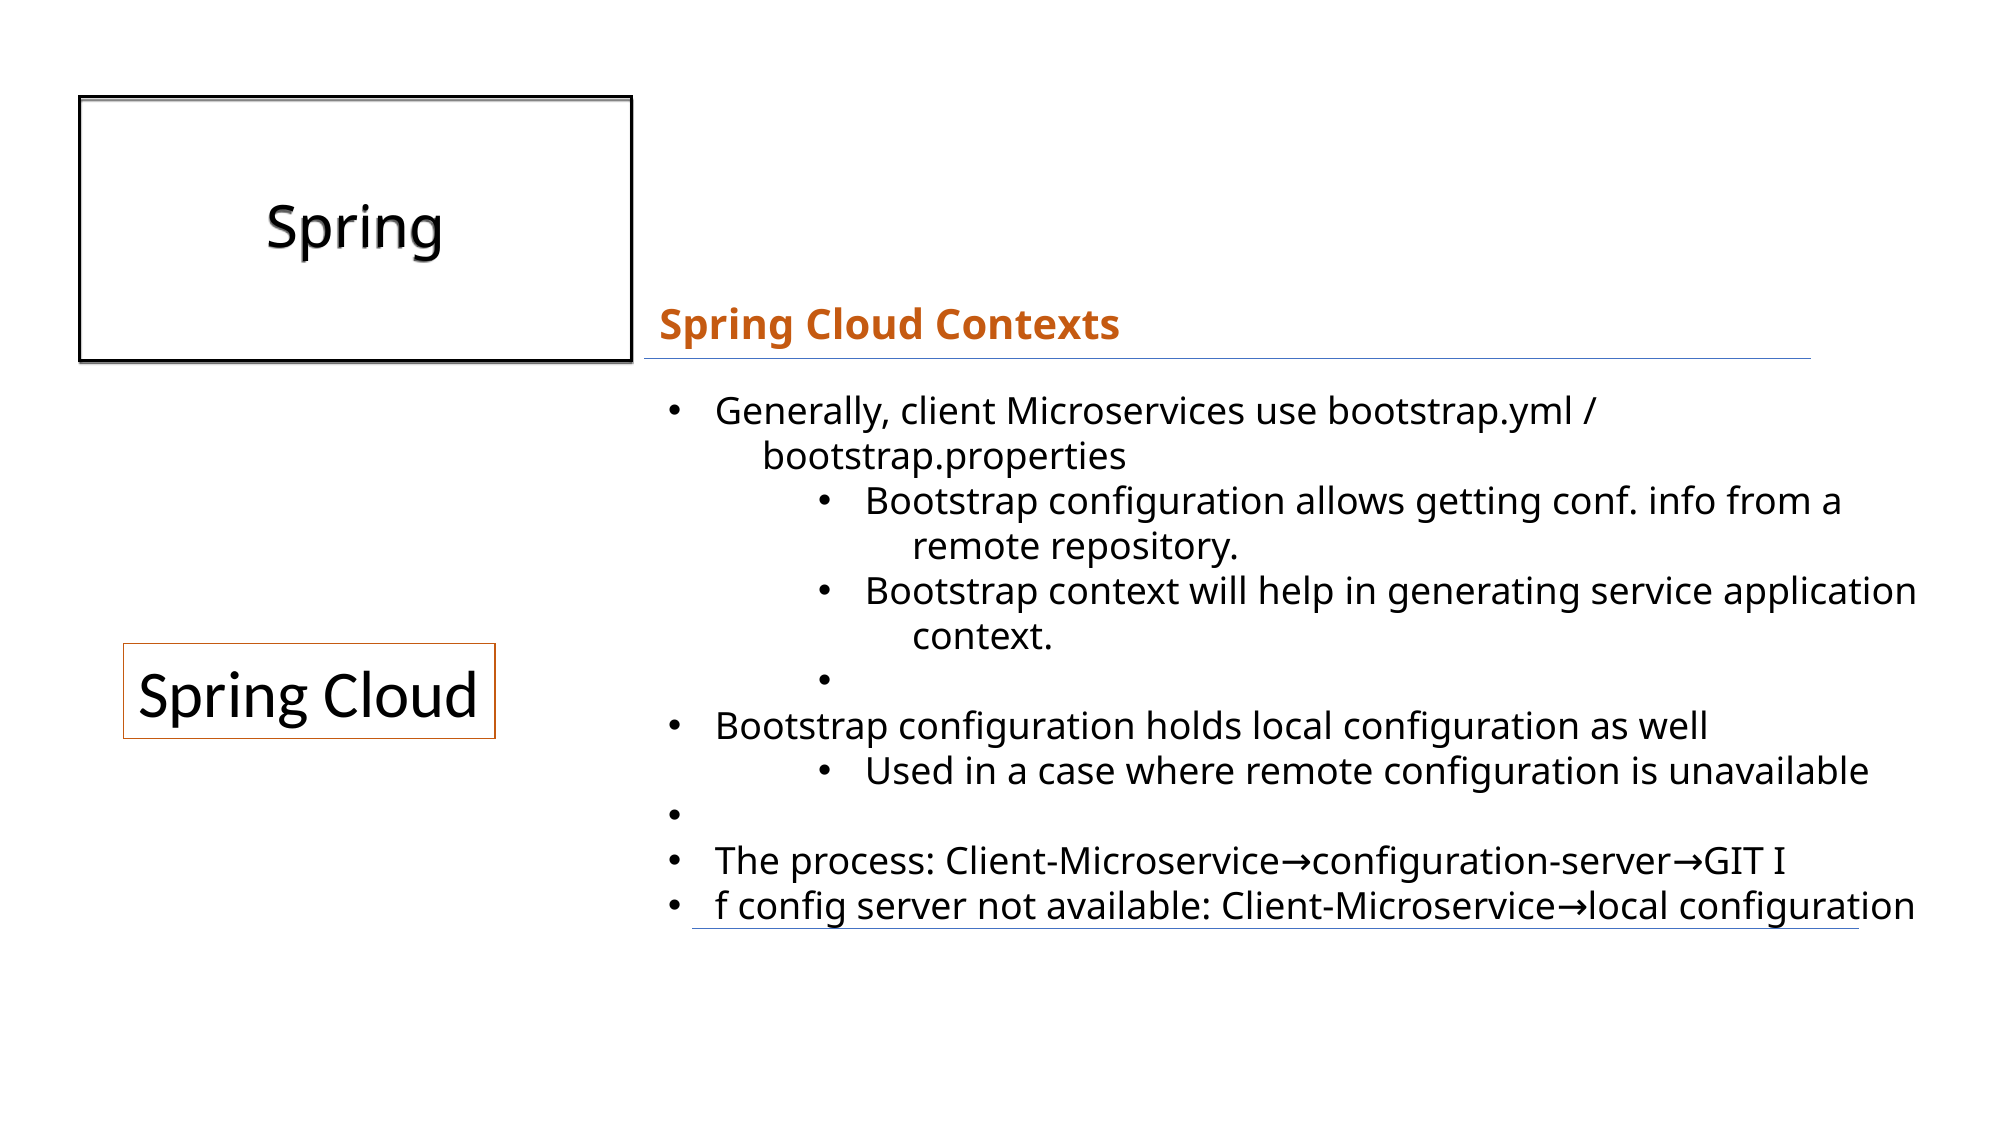

# Spring
Spring Cloud Contexts
Generally, client Microservices use bootstrap.yml / bootstrap.properties
Bootstrap configuration allows getting conf. info from a remote repository.
Bootstrap context will help in generating service application context.
Bootstrap configuration holds local configuration as well
Used in a case where remote configuration is unavailable
The process: Client-Microservice→configuration-server→GIT I
f config server not available: Client-Microservice→local configuration
Spring Cloud